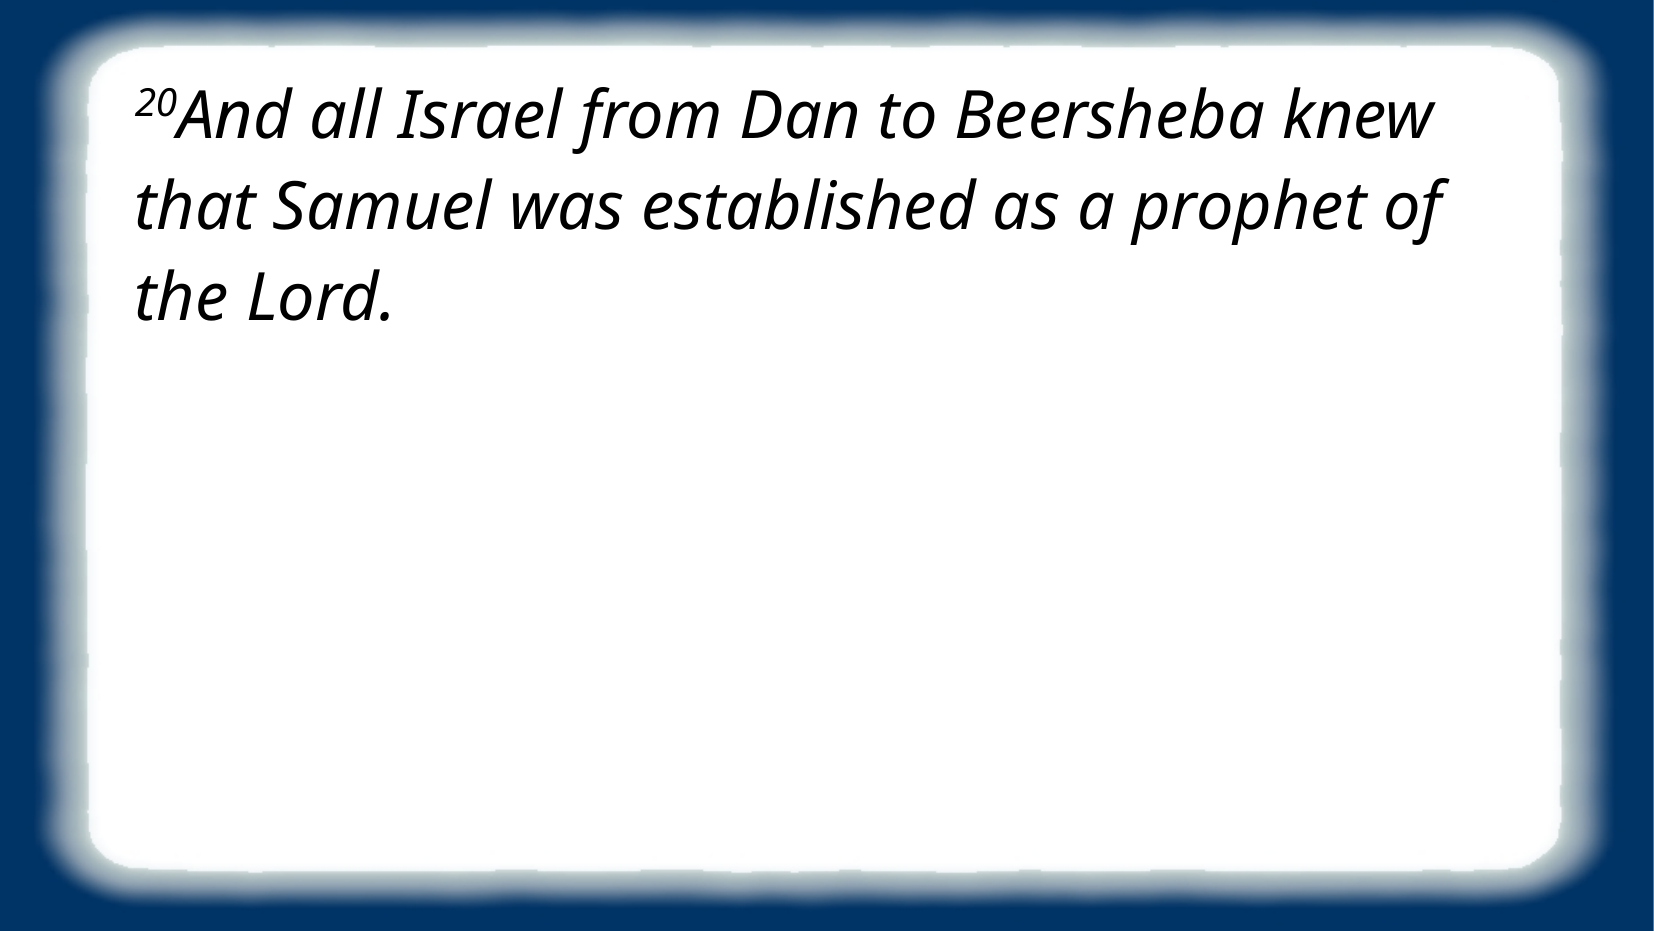

20And all Israel from Dan to Beersheba knew that Samuel was established as a prophet of the Lord.